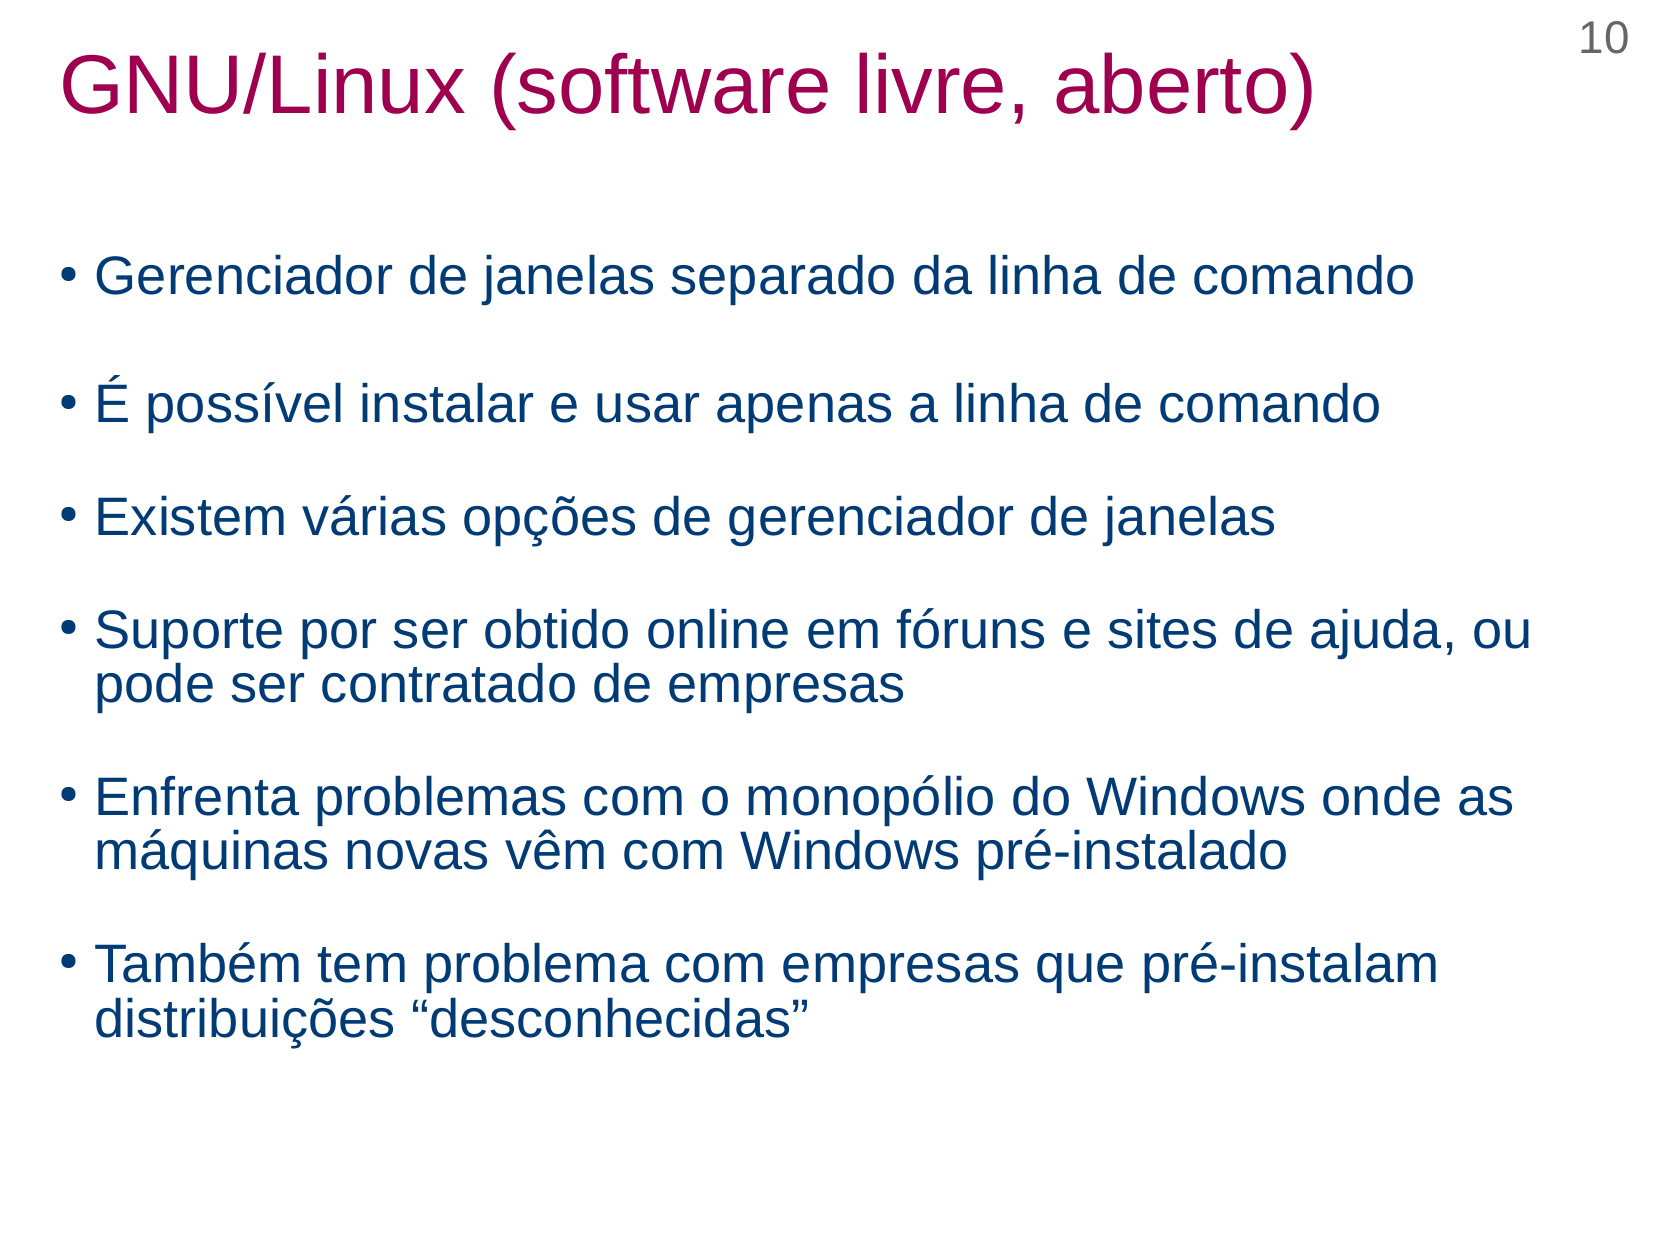

10
# GNU/Linux (software livre, aberto)
Gerenciador de janelas separado da linha de comando
É possível instalar e usar apenas a linha de comando
Existem várias opções de gerenciador de janelas
Suporte por ser obtido online em fóruns e sites de ajuda, ou pode ser contratado de empresas
Enfrenta problemas com o monopólio do Windows onde as máquinas novas vêm com Windows pré-instalado
Também tem problema com empresas que pré-instalam distribuições “desconhecidas”